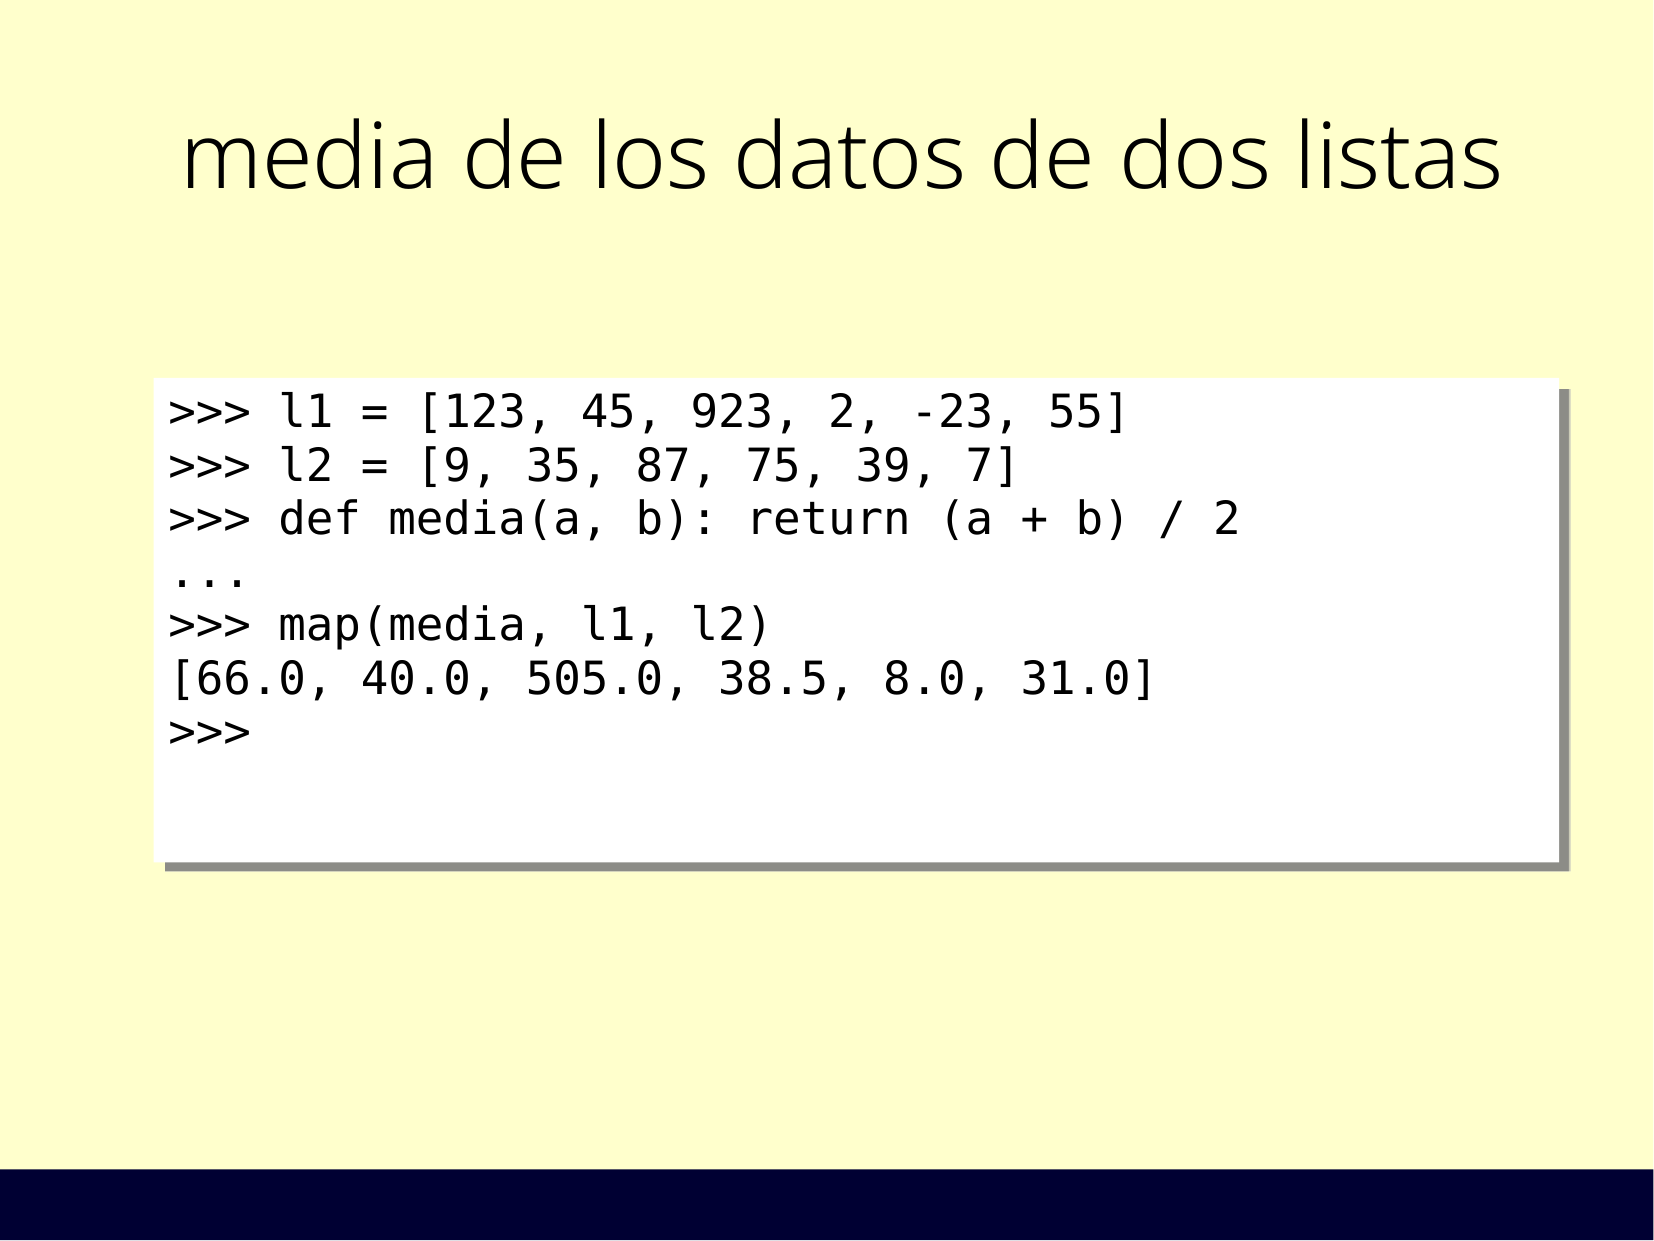

# media de los datos de dos listas
>>> l1 = [123, 45, 923, 2, -23, 55]
>>> l2 = [9, 35, 87, 75, 39, 7]
>>> def media(a, b): return (a + b) / 2
...
>>> map(media, l1, l2)
[66.0, 40.0, 505.0, 38.5, 8.0, 31.0]
>>>